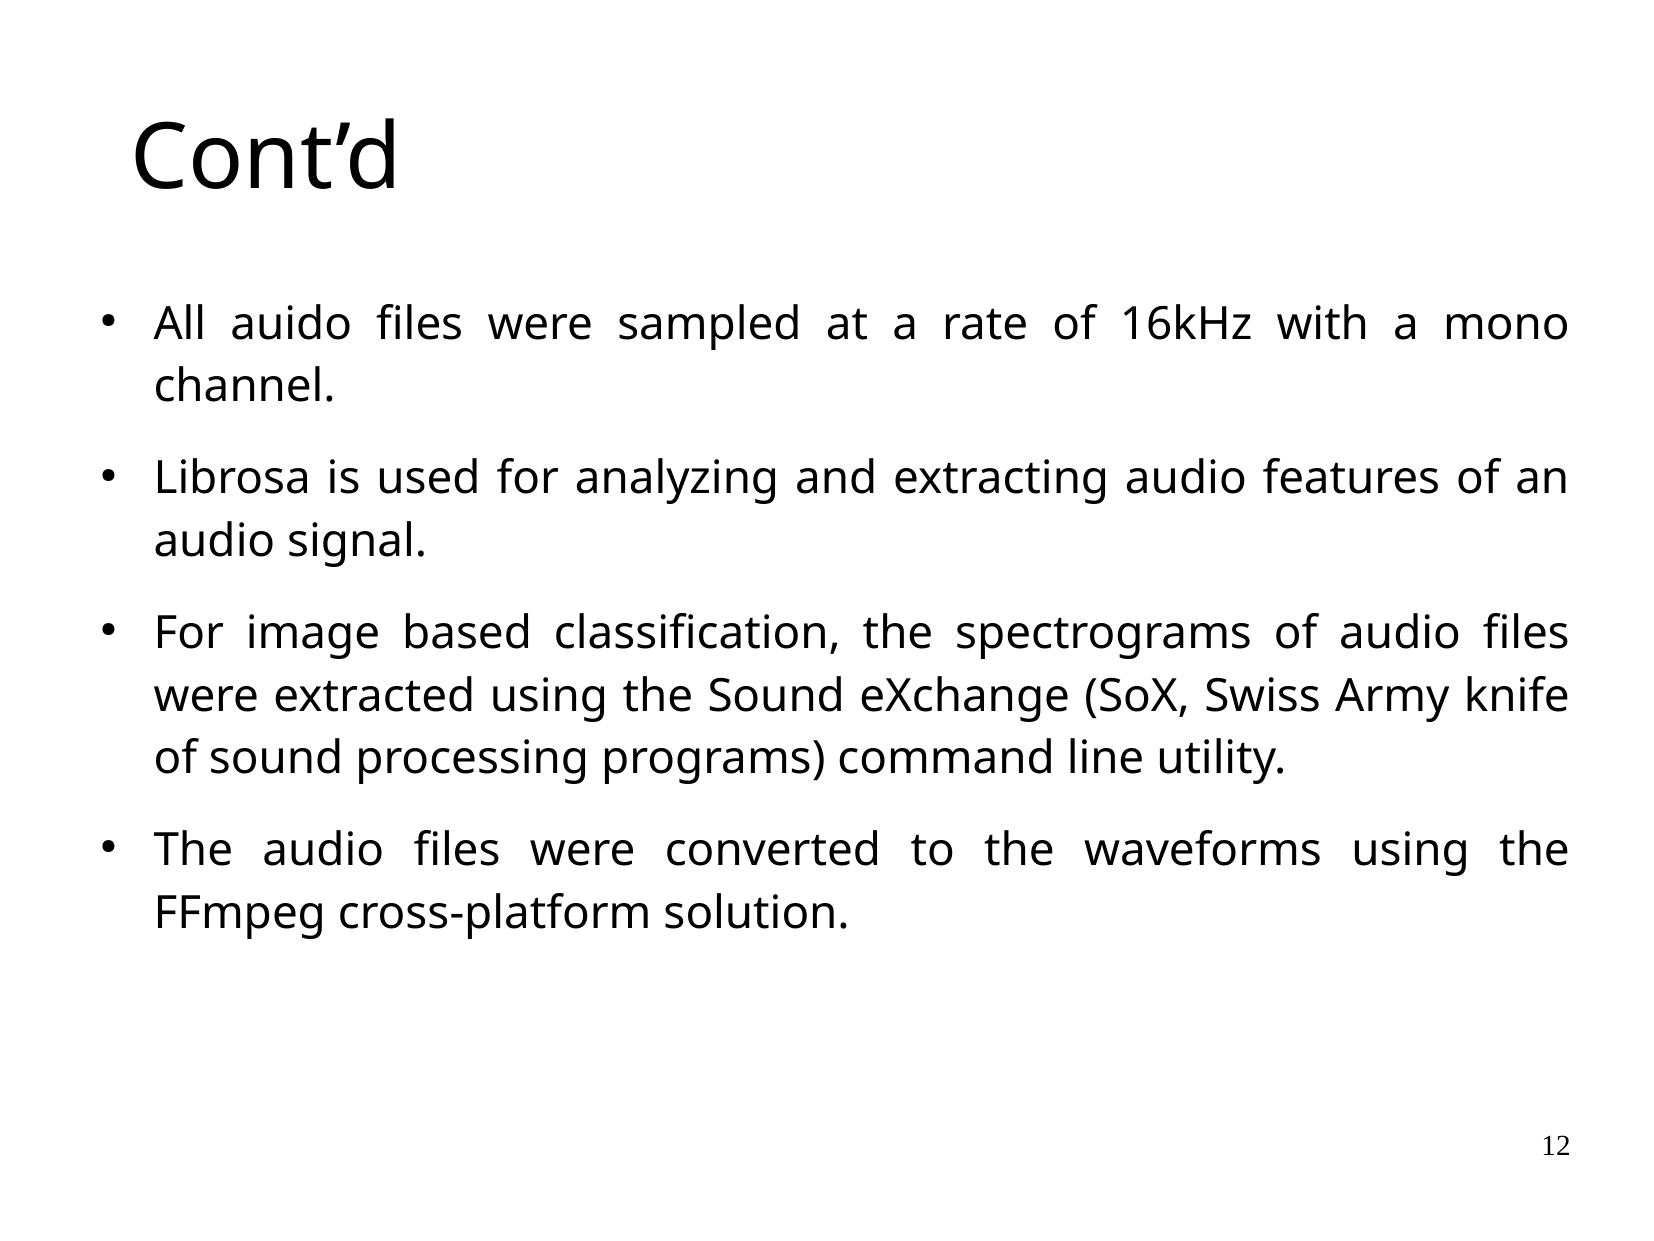

# Cont’d
All auido files were sampled at a rate of 16kHz with a mono channel.
Librosa is used for analyzing and extracting audio features of an audio signal.
For image based classification, the spectrograms of audio files were extracted using the Sound eXchange (SoX, Swiss Army knife of sound processing programs) command line utility.
The audio files were converted to the waveforms using the FFmpeg cross-platform solution.
12